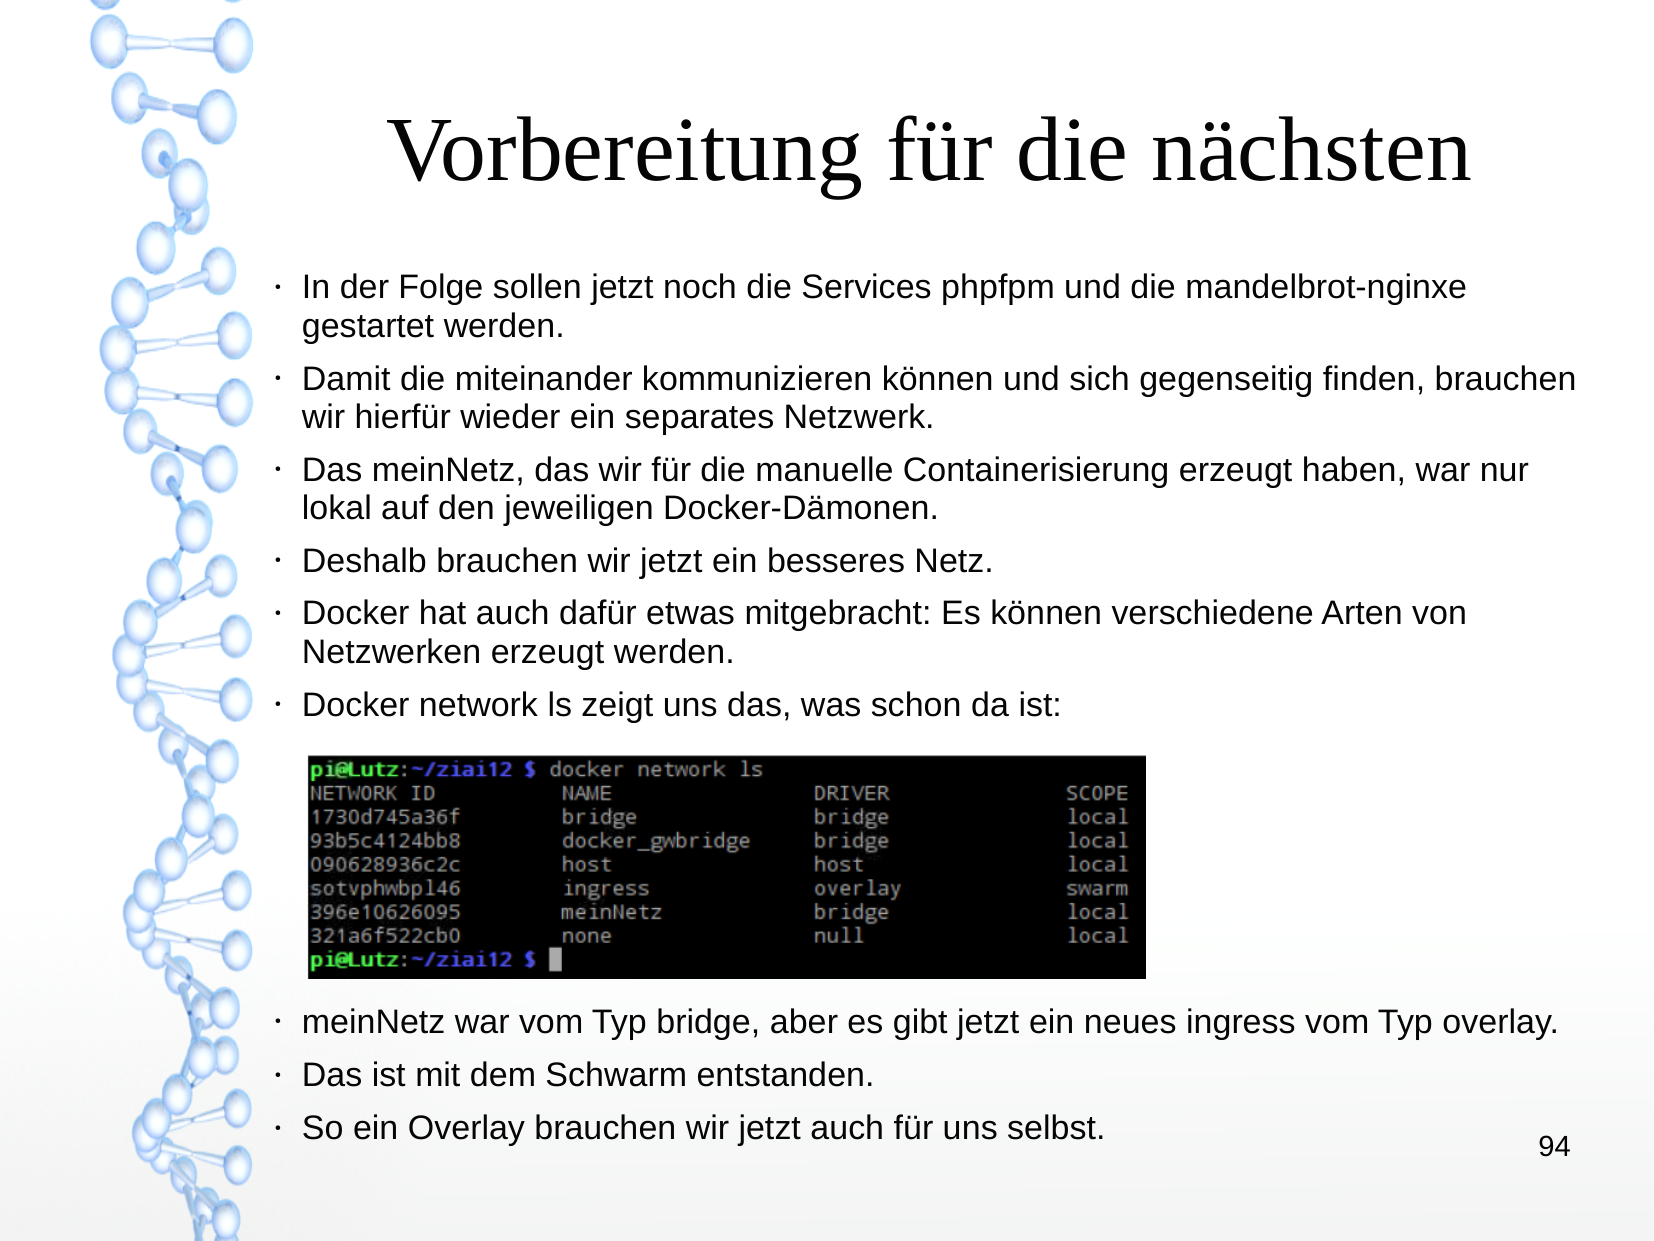

# Vorbereitung für die nächsten
In der Folge sollen jetzt noch die Services phpfpm und die mandelbrot-nginxe gestartet werden.
Damit die miteinander kommunizieren können und sich gegenseitig finden, brauchen wir hierfür wieder ein separates Netzwerk.
Das meinNetz, das wir für die manuelle Containerisierung erzeugt haben, war nur lokal auf den jeweiligen Docker-Dämonen.
Deshalb brauchen wir jetzt ein besseres Netz.
Docker hat auch dafür etwas mitgebracht: Es können verschiedene Arten von Netzwerken erzeugt werden.
Docker network ls zeigt uns das, was schon da ist:
meinNetz war vom Typ bridge, aber es gibt jetzt ein neues ingress vom Typ overlay.
Das ist mit dem Schwarm entstanden.
So ein Overlay brauchen wir jetzt auch für uns selbst.
94